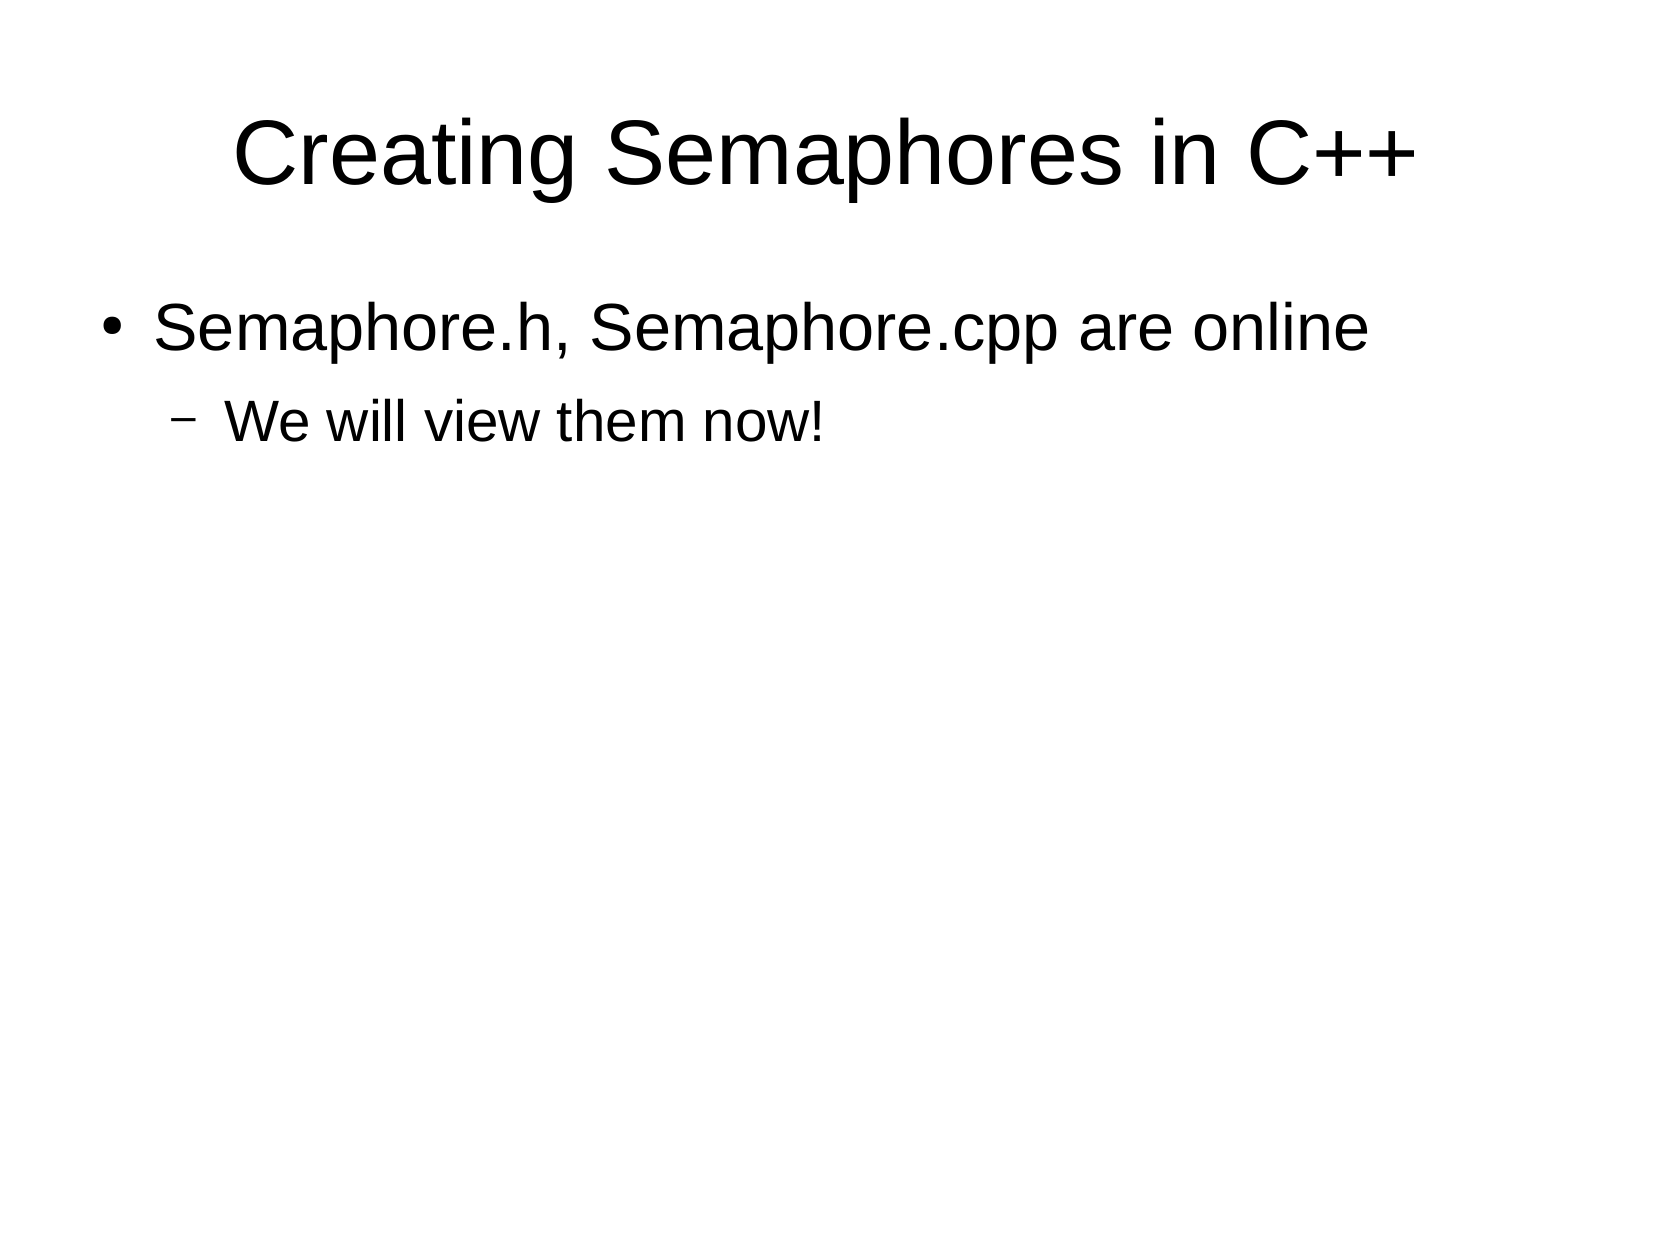

# Creating Semaphores in C++
Semaphore.h, Semaphore.cpp are online
We will view them now!